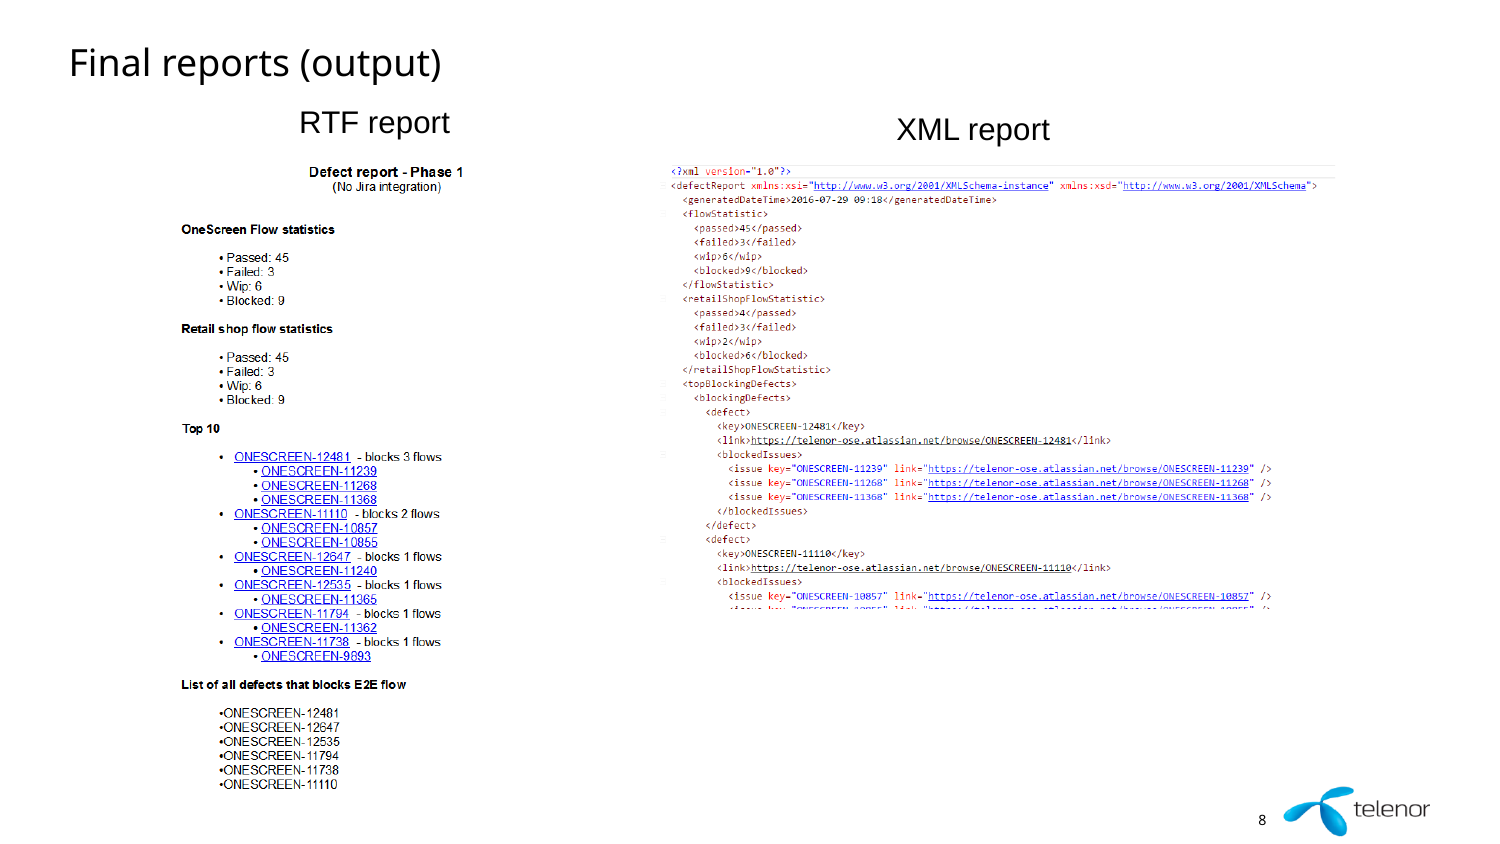

# Final reports (output)
RTF report
XML report